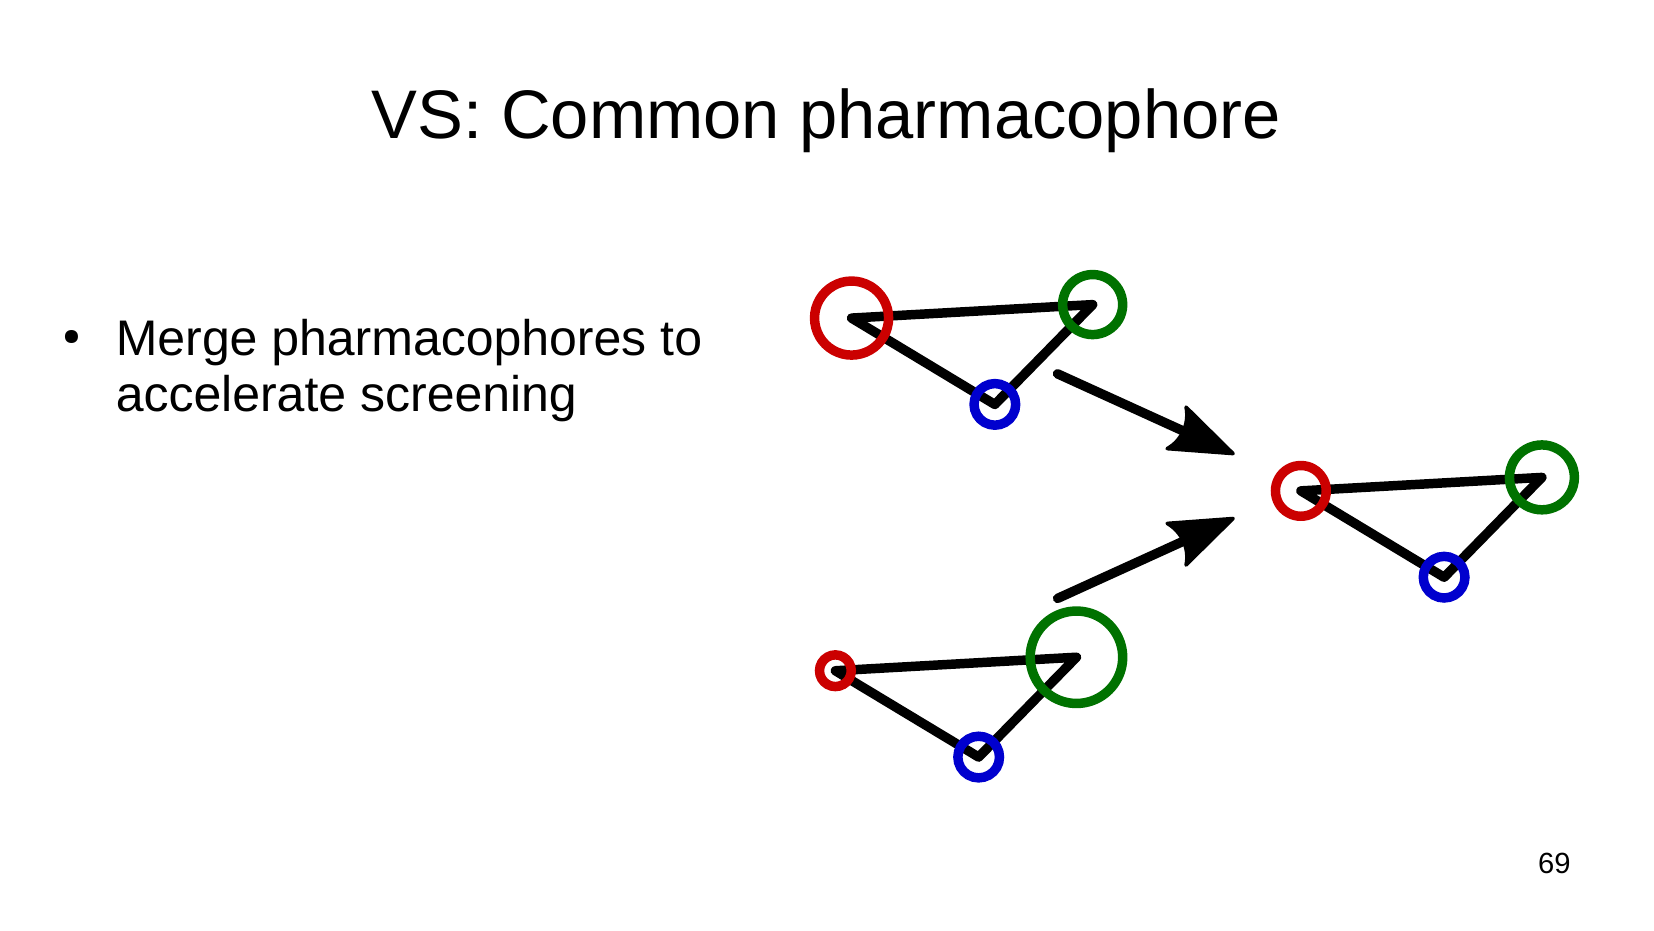

# VS: Common pharmacophore
Merge pharmacophores to accelerate screening
69